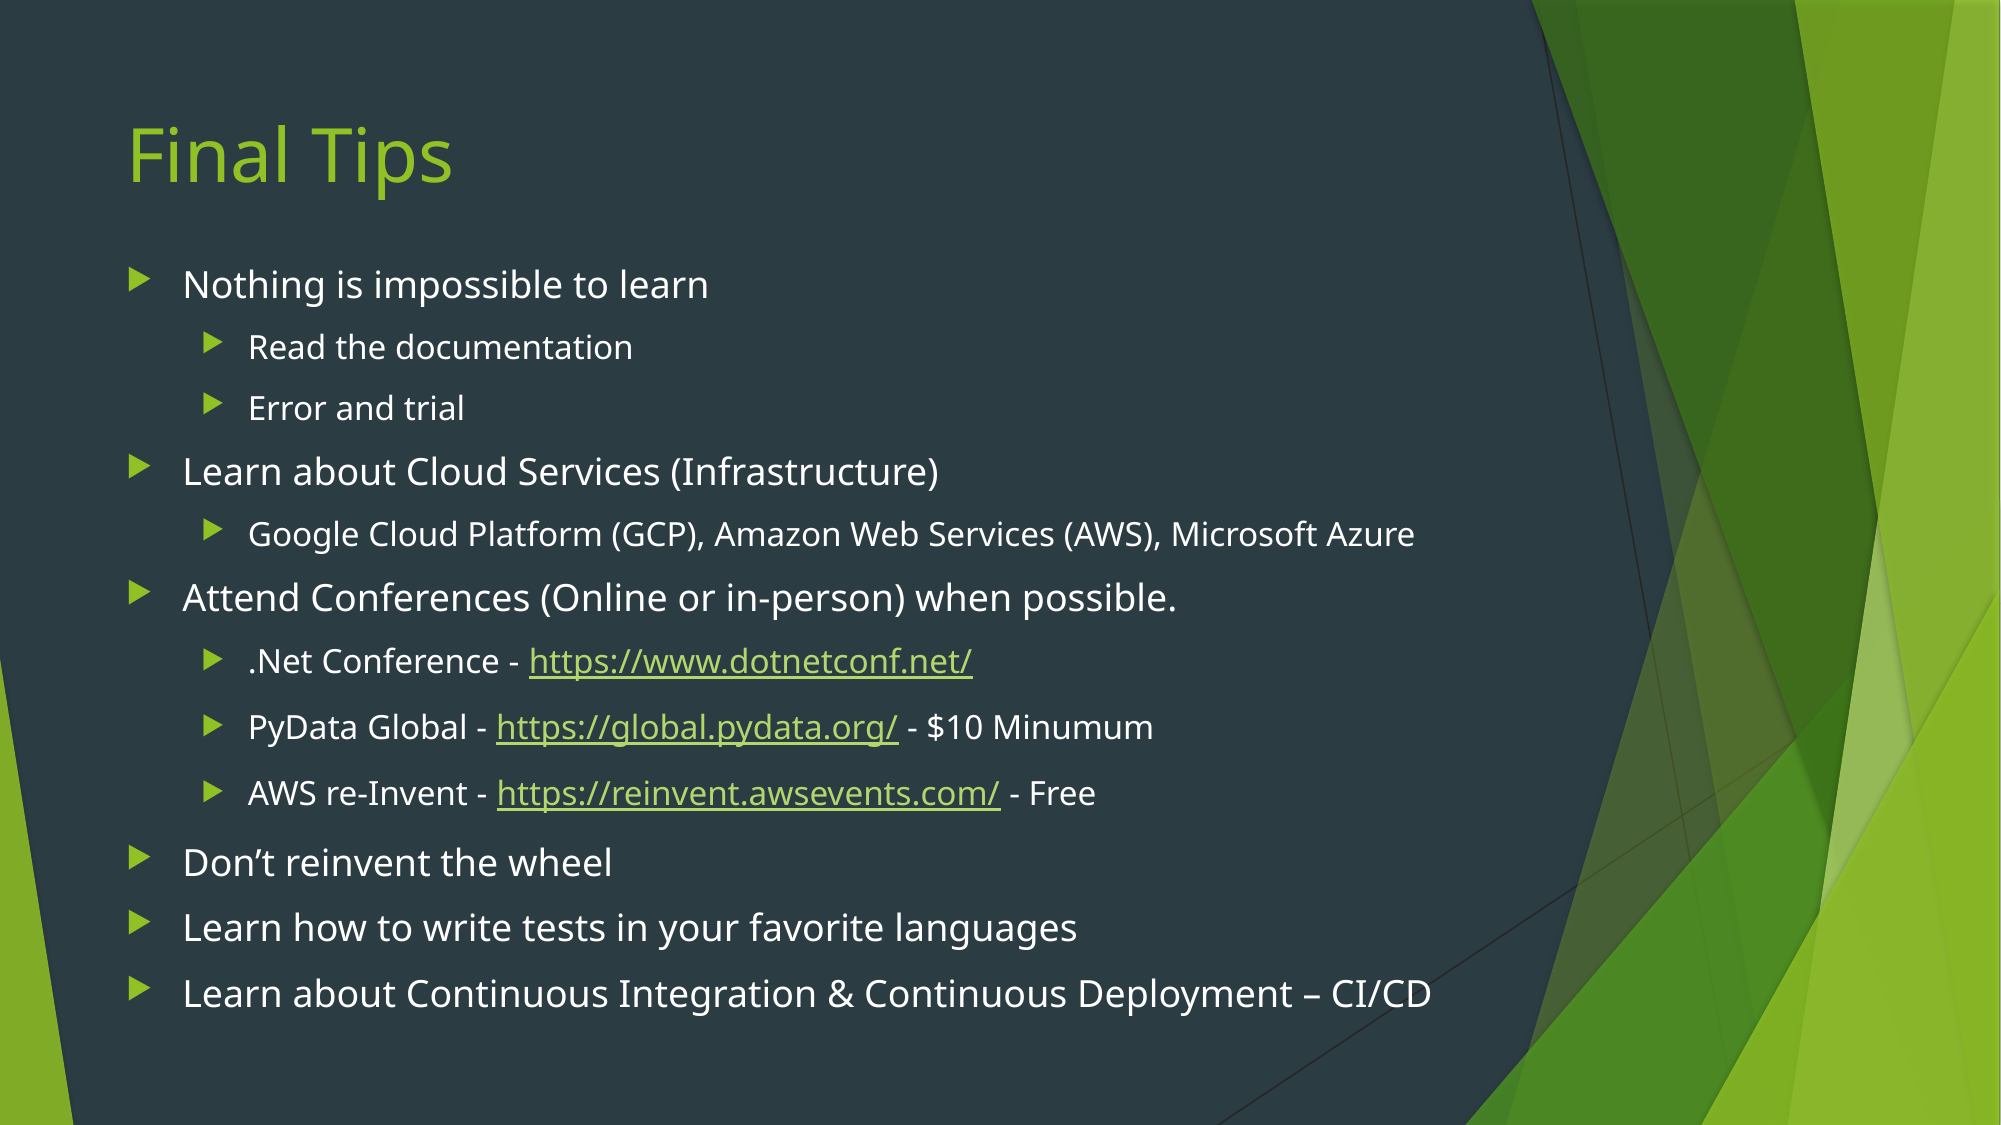

# Final Tips
Nothing is impossible to learn
Read the documentation
Error and trial
Learn about Cloud Services (Infrastructure)
Google Cloud Platform (GCP), Amazon Web Services (AWS), Microsoft Azure
Attend Conferences (Online or in-person) when possible.
.Net Conference - https://www.dotnetconf.net/
PyData Global - https://global.pydata.org/ - $10 Minumum
AWS re-Invent - https://reinvent.awsevents.com/ - Free
Don’t reinvent the wheel
Learn how to write tests in your favorite languages
Learn about Continuous Integration & Continuous Deployment – CI/CD